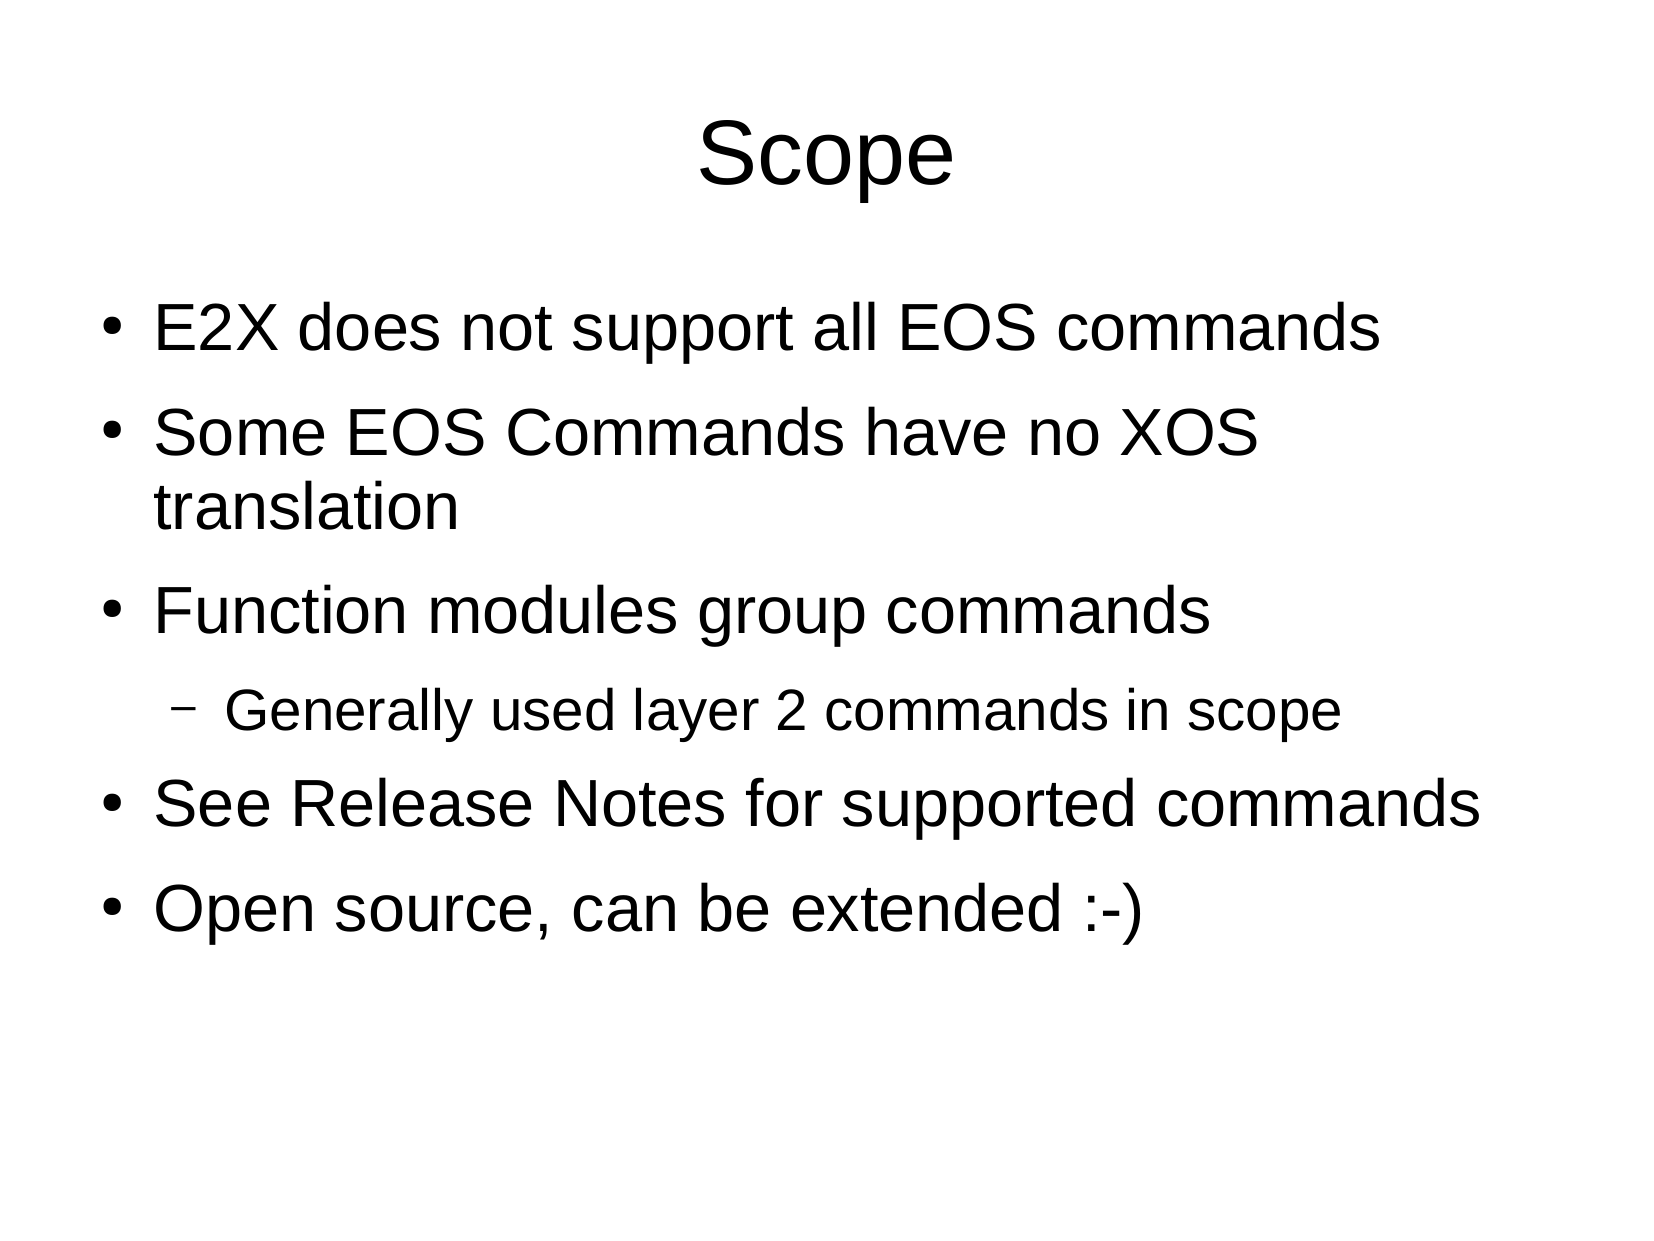

# Scope
E2X does not support all EOS commands
Some EOS Commands have no XOS translation
Function modules group commands
Generally used layer 2 commands in scope
See Release Notes for supported commands
Open source, can be extended :-)